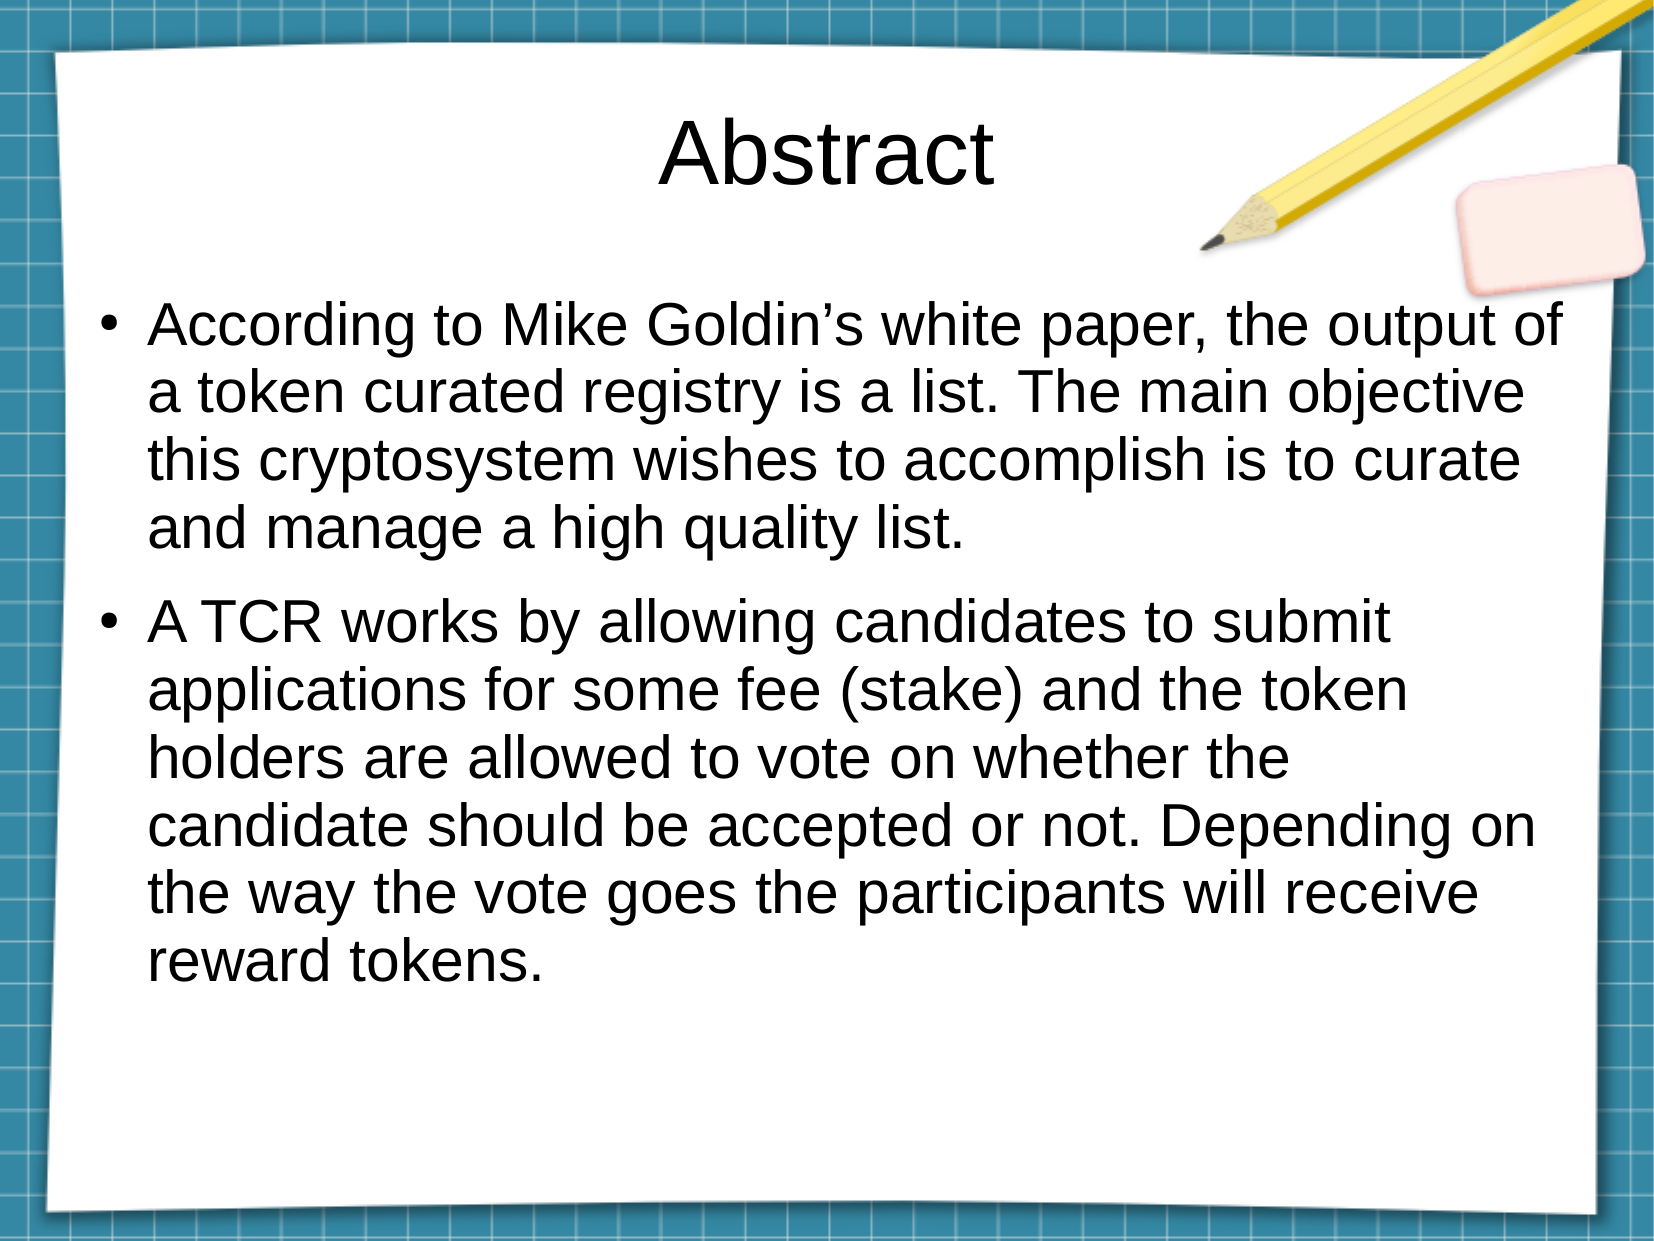

# Abstract
According to Mike Goldin’s white paper, the output of a token curated registry is a list. The main objective this cryptosystem wishes to accomplish is to curate and manage a high quality list.
A TCR works by allowing candidates to submit applications for some fee (stake) and the token holders are allowed to vote on whether the candidate should be accepted or not. Depending on the way the vote goes the participants will receive reward tokens.